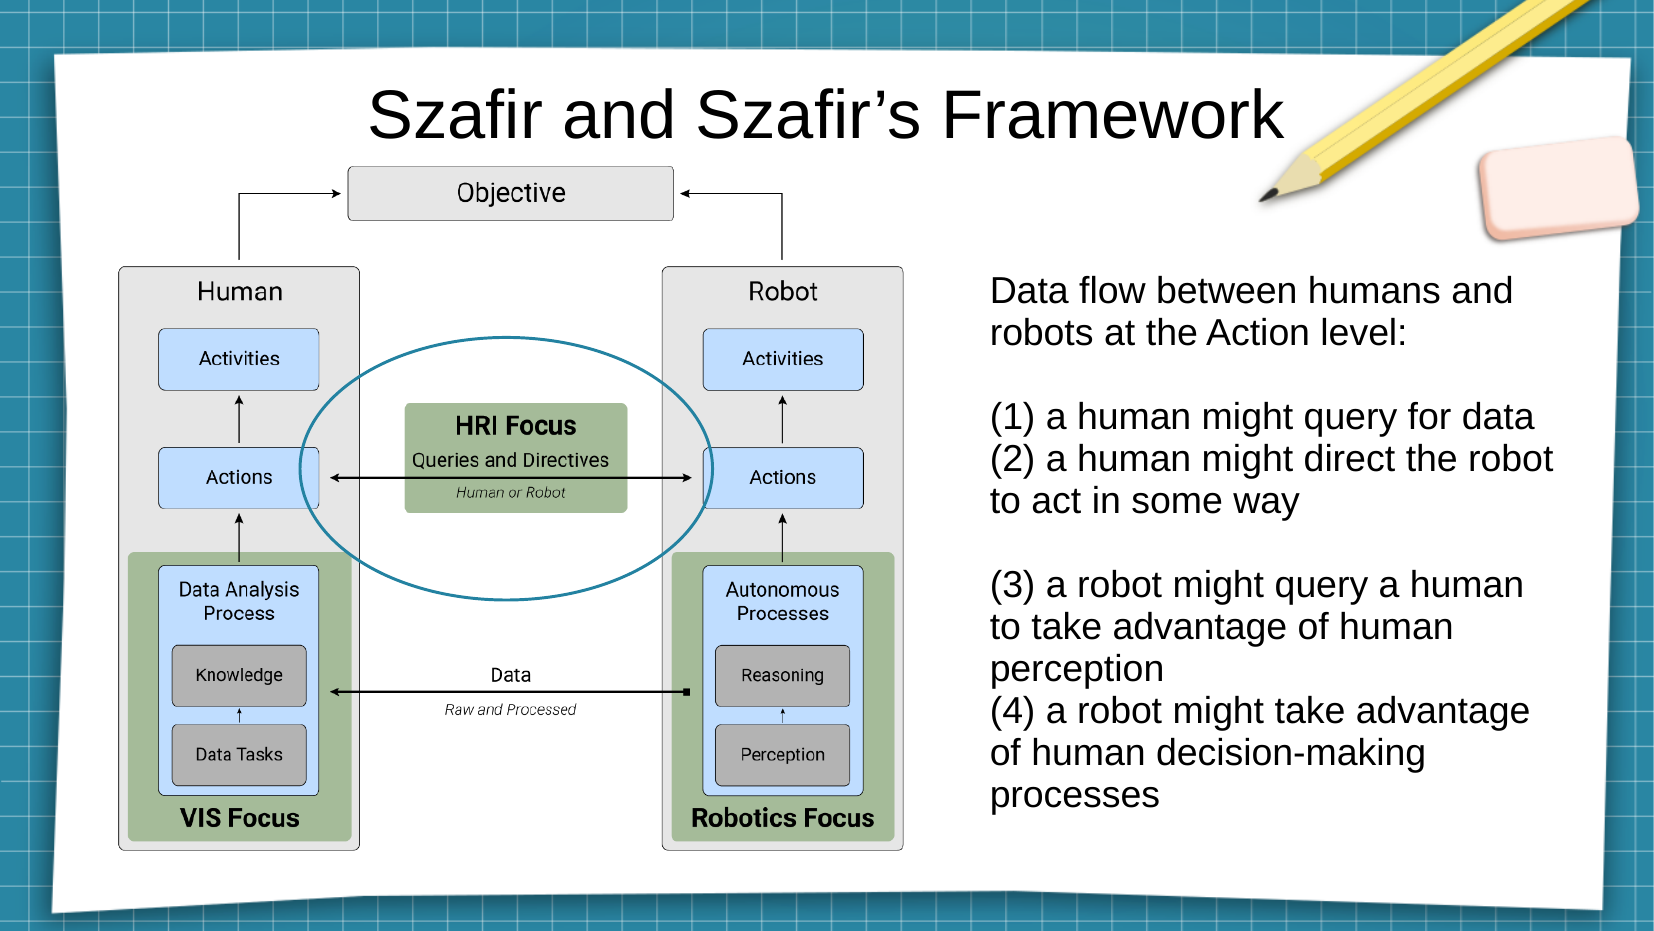

# Szafir and Szafir’s Framework
Data flow between humans and robots at the Action level:
(1) a human might query for data
(2) a human might direct the robot to act in some way
(3) a robot might query a human to take advantage of human perception
(4) a robot might take advantage of human decision-making processes